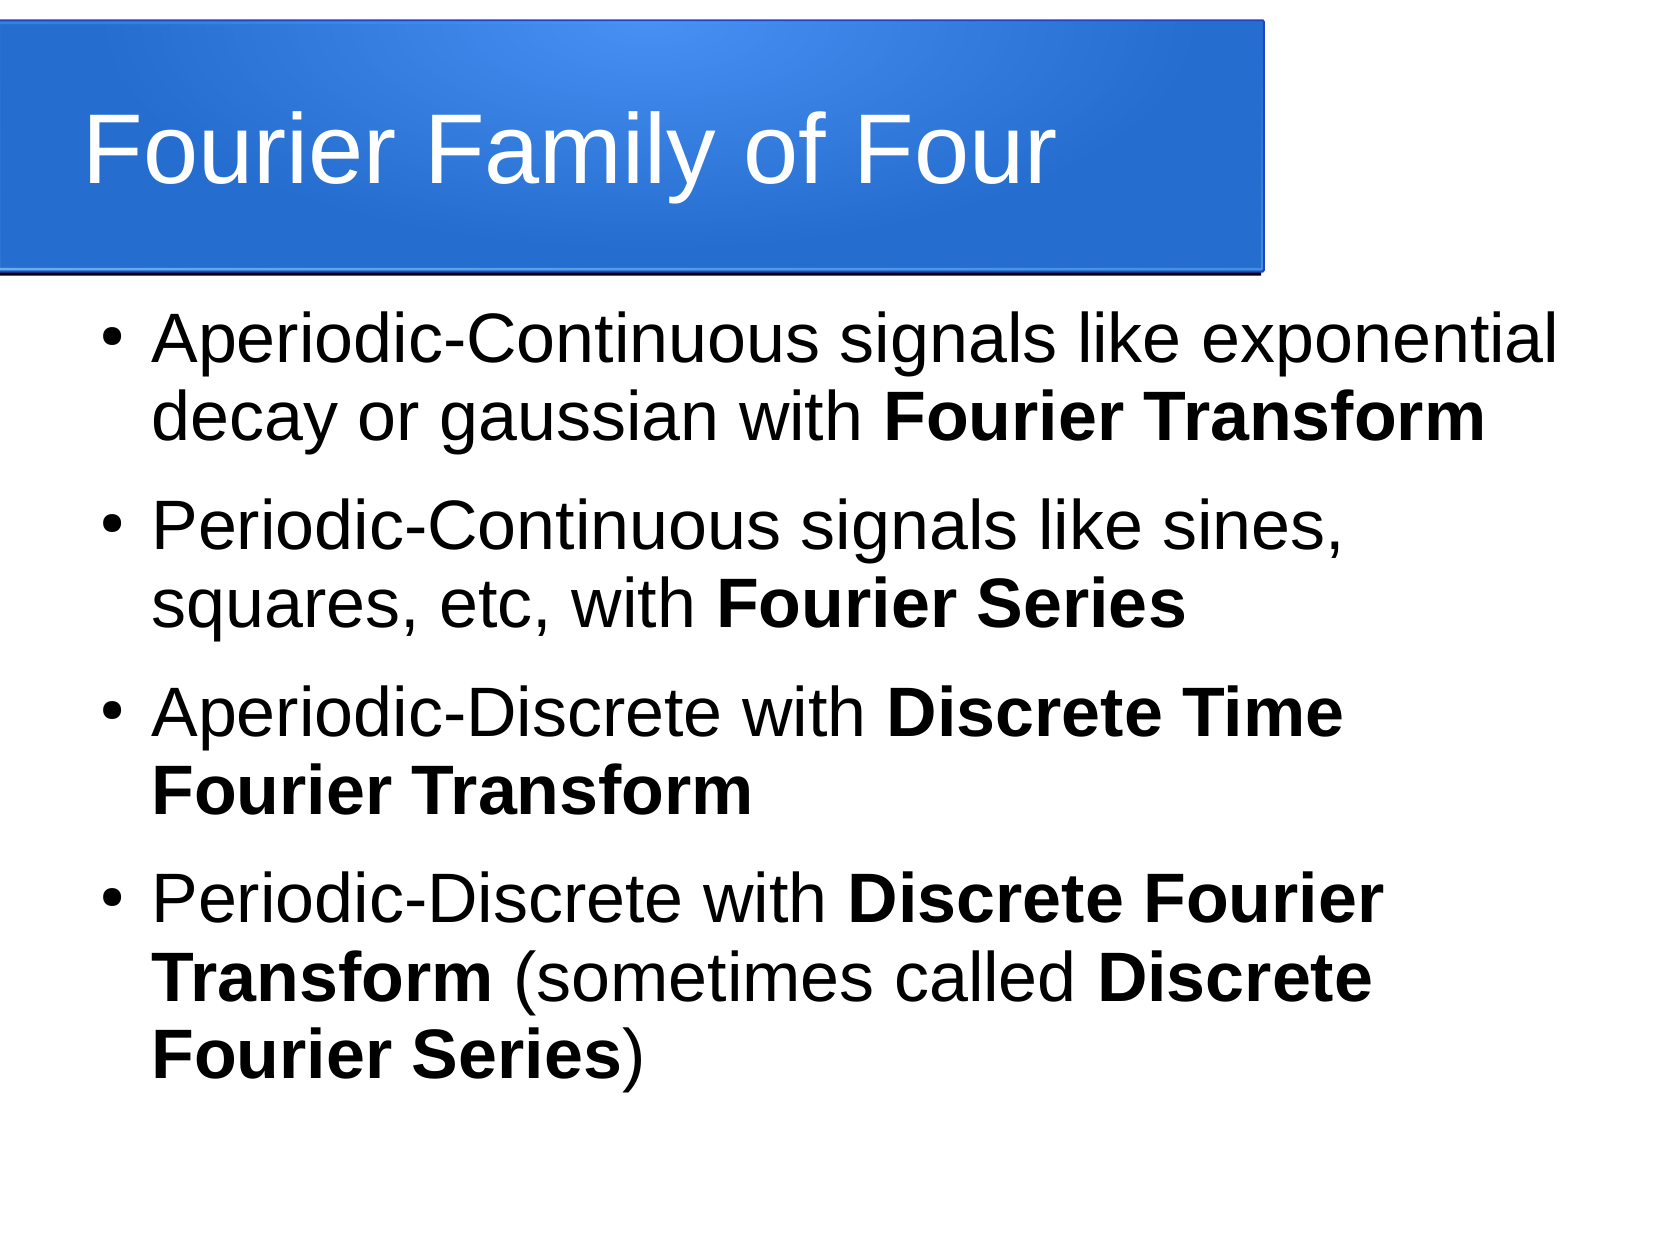

# Fourier Family of Four
Aperiodic-Continuous signals like exponential decay or gaussian with Fourier Transform
Periodic-Continuous signals like sines, squares, etc, with Fourier Series
Aperiodic-Discrete with Discrete Time Fourier Transform
Periodic-Discrete with Discrete Fourier Transform (sometimes called Discrete Fourier Series)